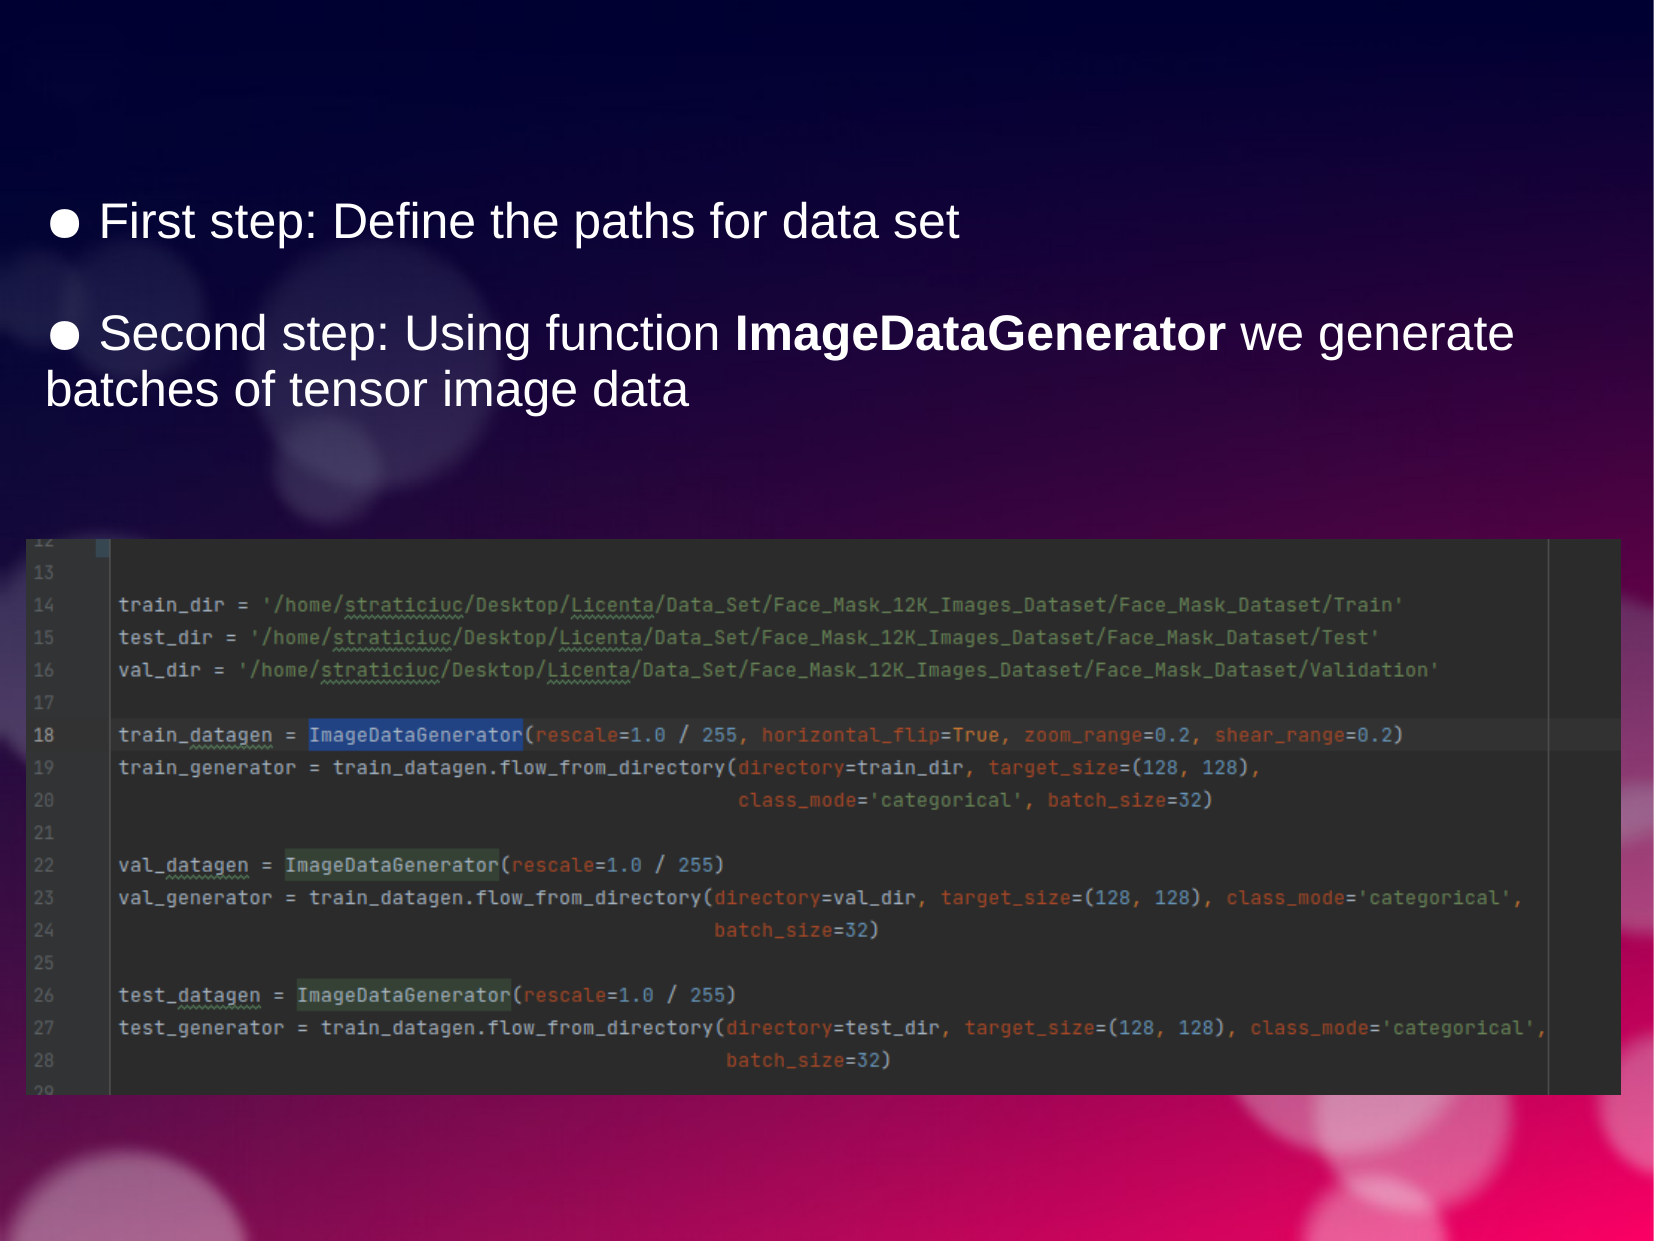

● First step: Define the paths for data set
● Second step: Using function ImageDataGenerator we generate batches of tensor image data